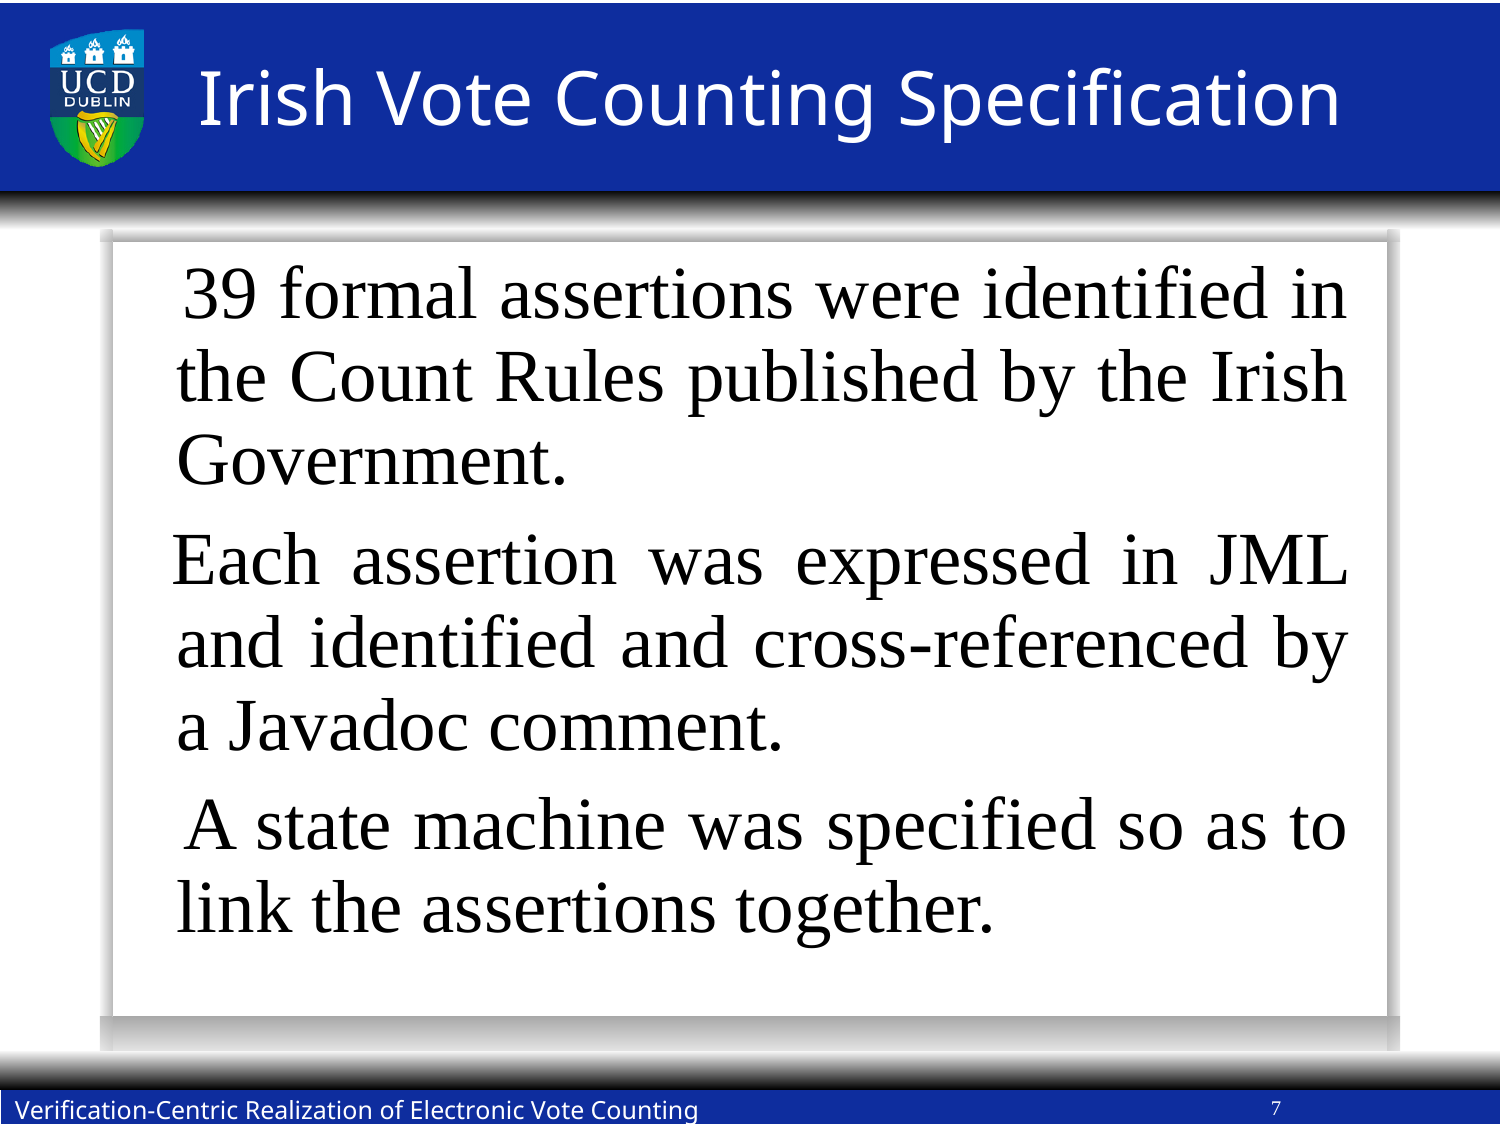

# Irish Vote Counting Specification
 39 formal assertions were identified in the Count Rules published by the Irish Government.
 Each assertion was expressed in JML and identified and cross-referenced by a Javadoc comment.
 A state machine was specified so as to link the assertions together.
7